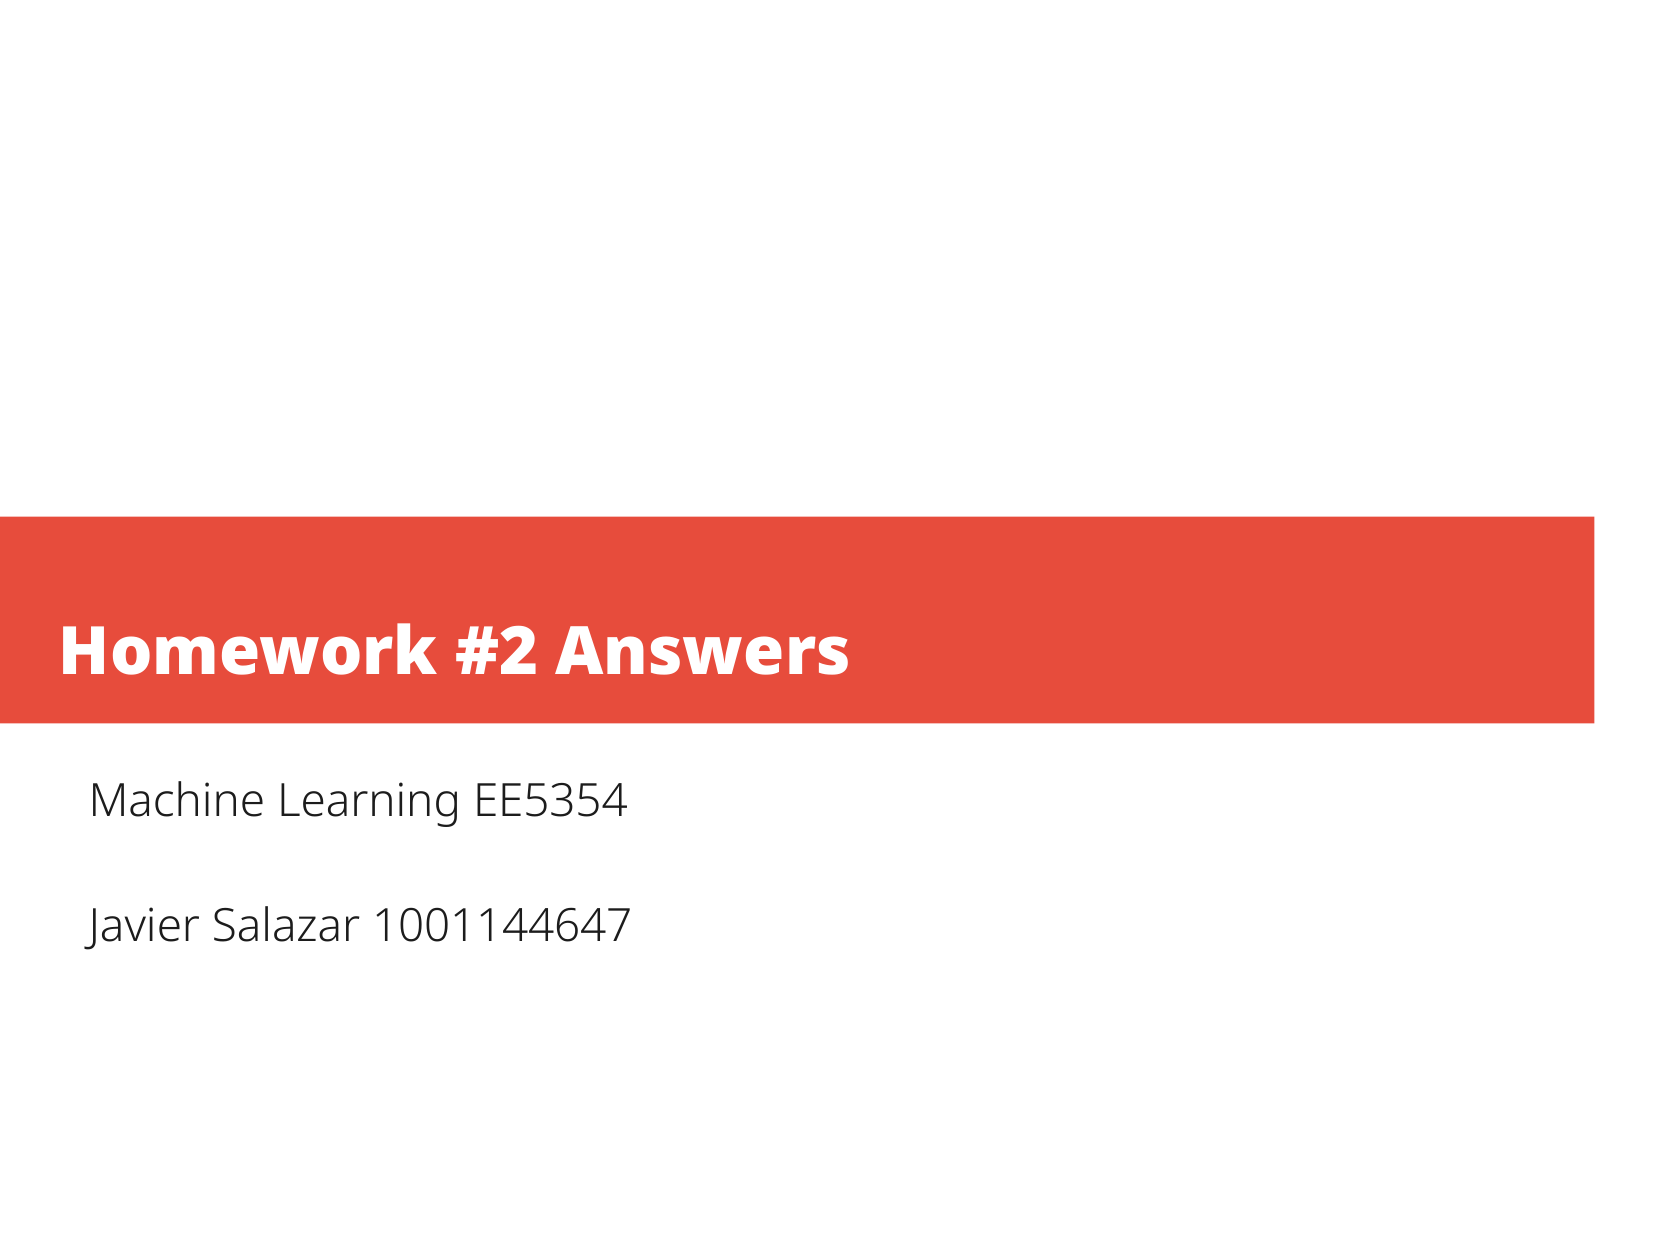

# Homework #2 Answers
Machine Learning EE5354
Javier Salazar 1001144647